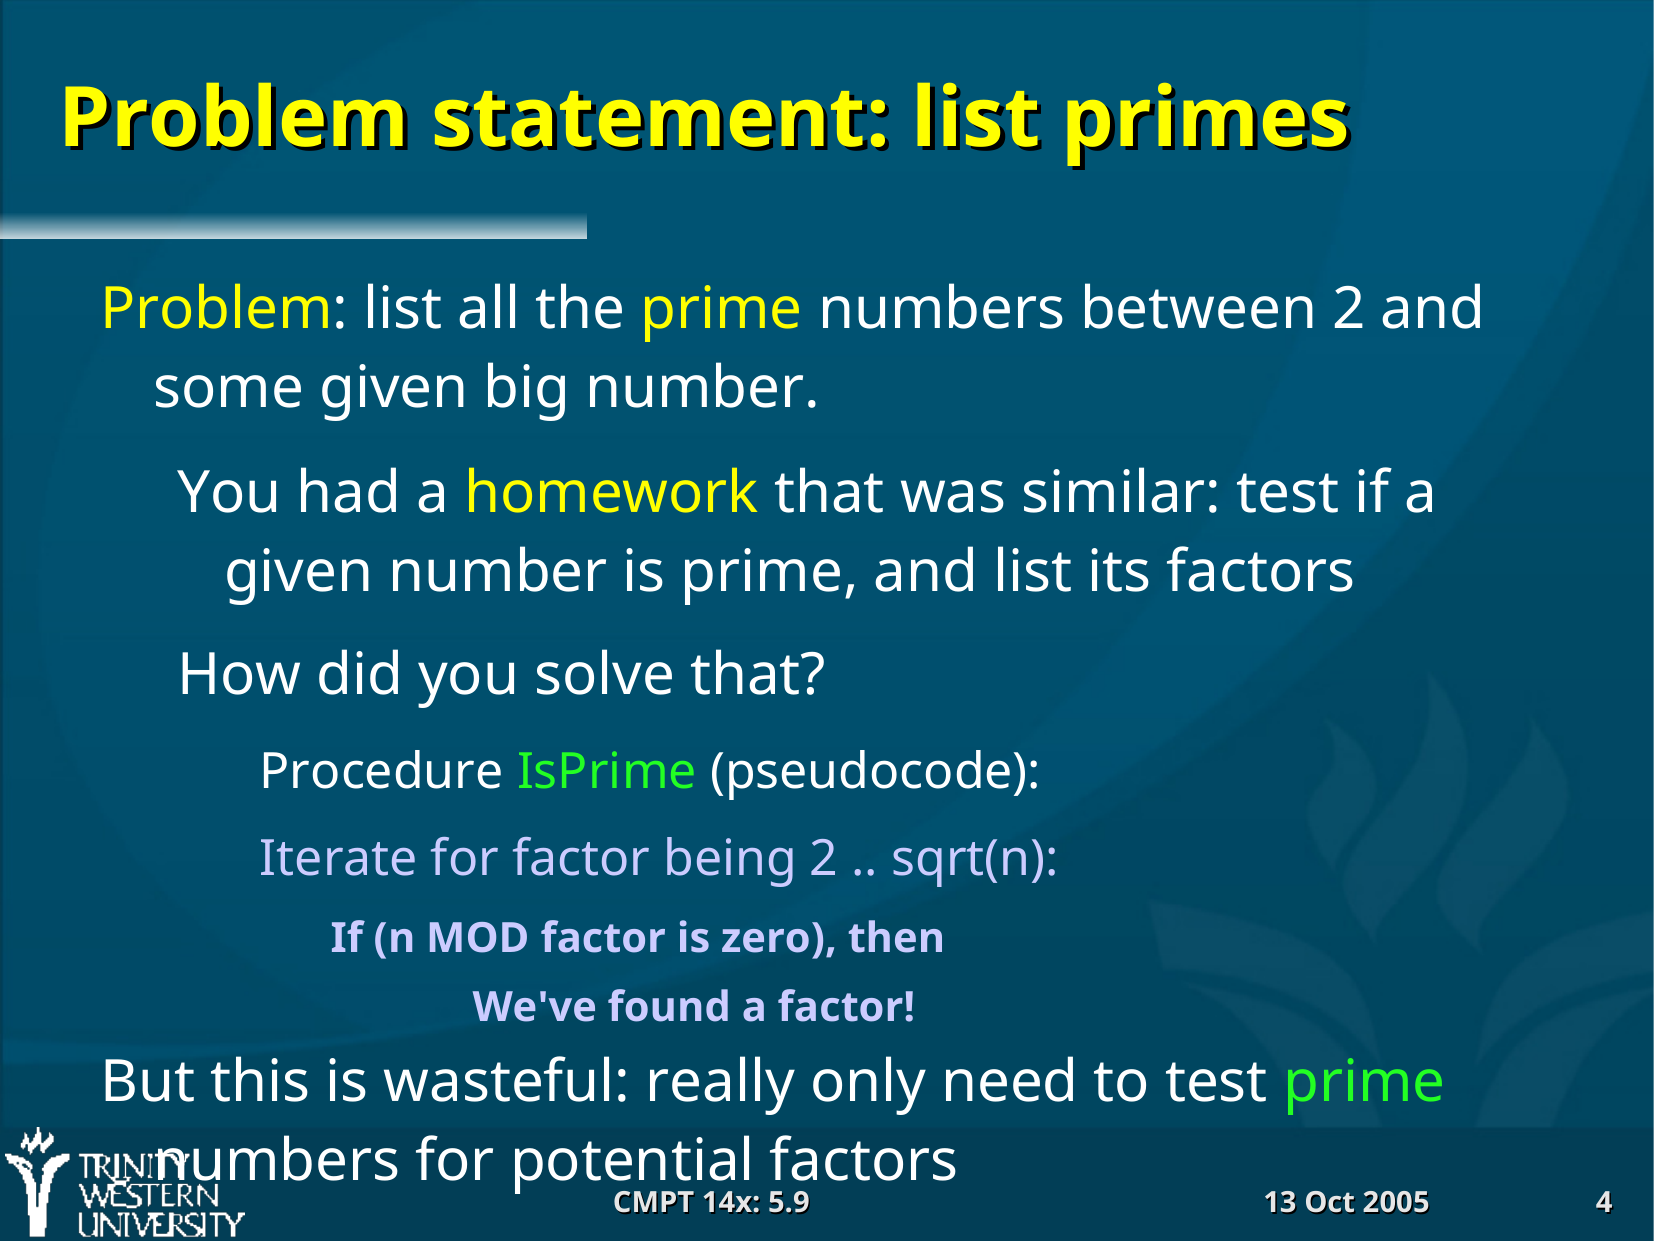

# Problem statement: list primes
Problem: list all the prime numbers between 2 and some given big number.
You had a homework that was similar: test if a given number is prime, and list its factors
How did you solve that?
Procedure IsPrime (pseudocode):
Iterate for factor being 2 .. sqrt(n):
If (n MOD factor is zero), then
We've found a factor!
But this is wasteful: really only need to test prime numbers for potential factors
CMPT 14x: 5.9
13 Oct 2005
4